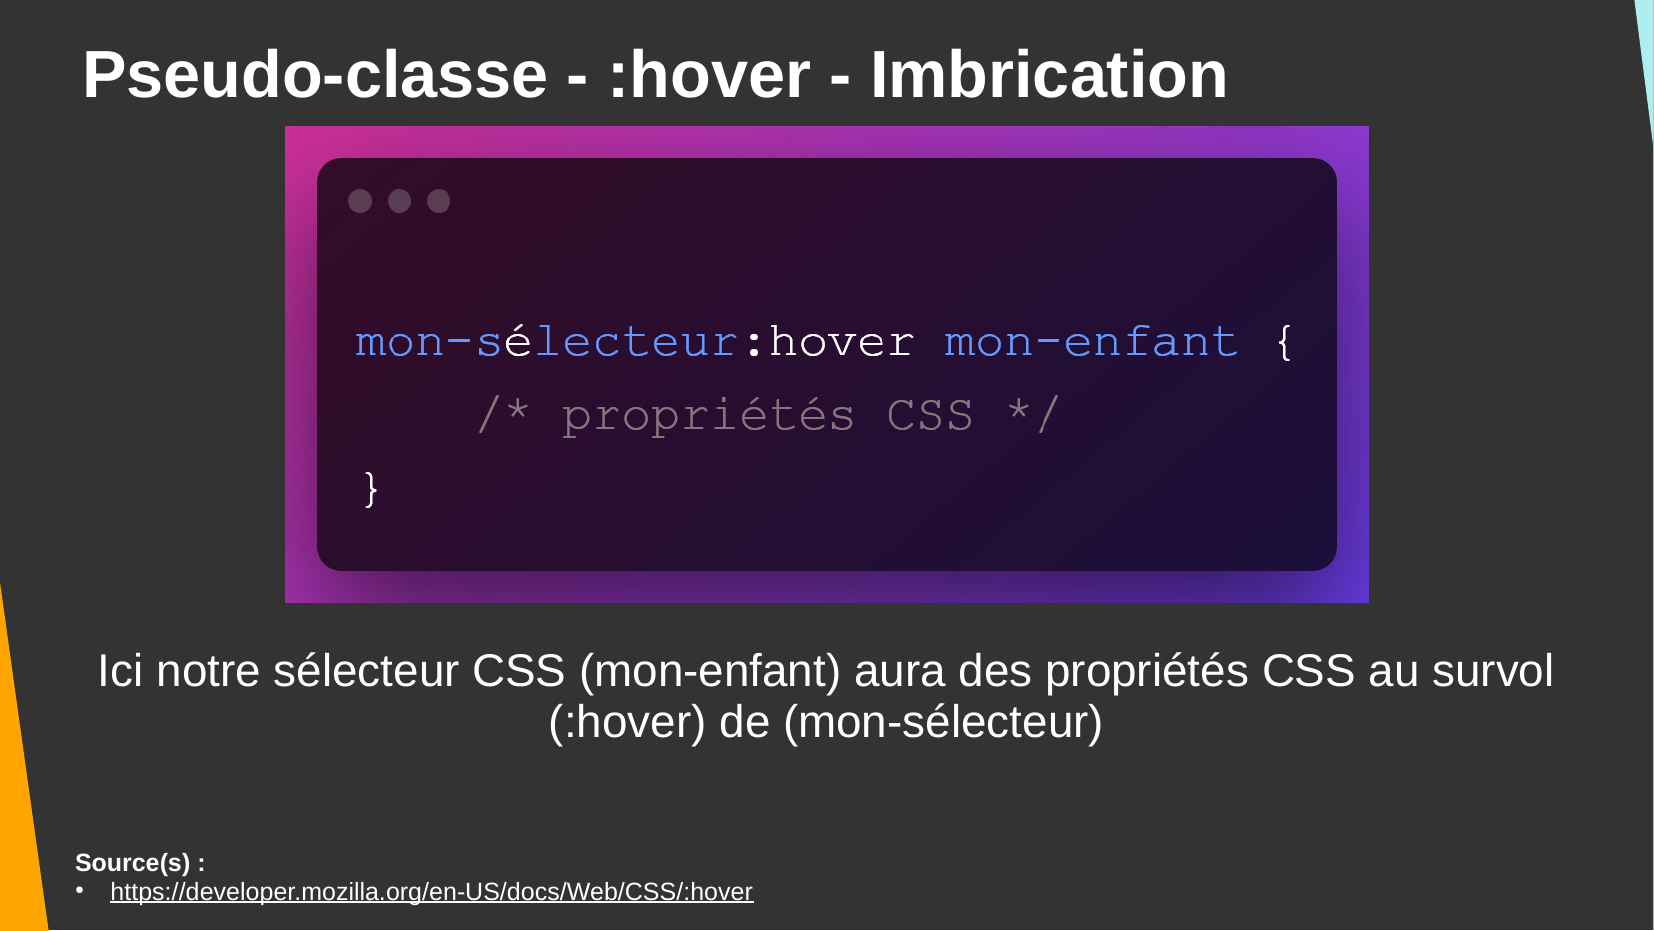

# Pseudo-classe - :hover - Imbrication
Ici notre sélecteur CSS (mon-enfant) aura des propriétés CSS au survol (:hover) de (mon-sélecteur)
Source(s) :
https://developer.mozilla.org/en-US/docs/Web/CSS/:hover